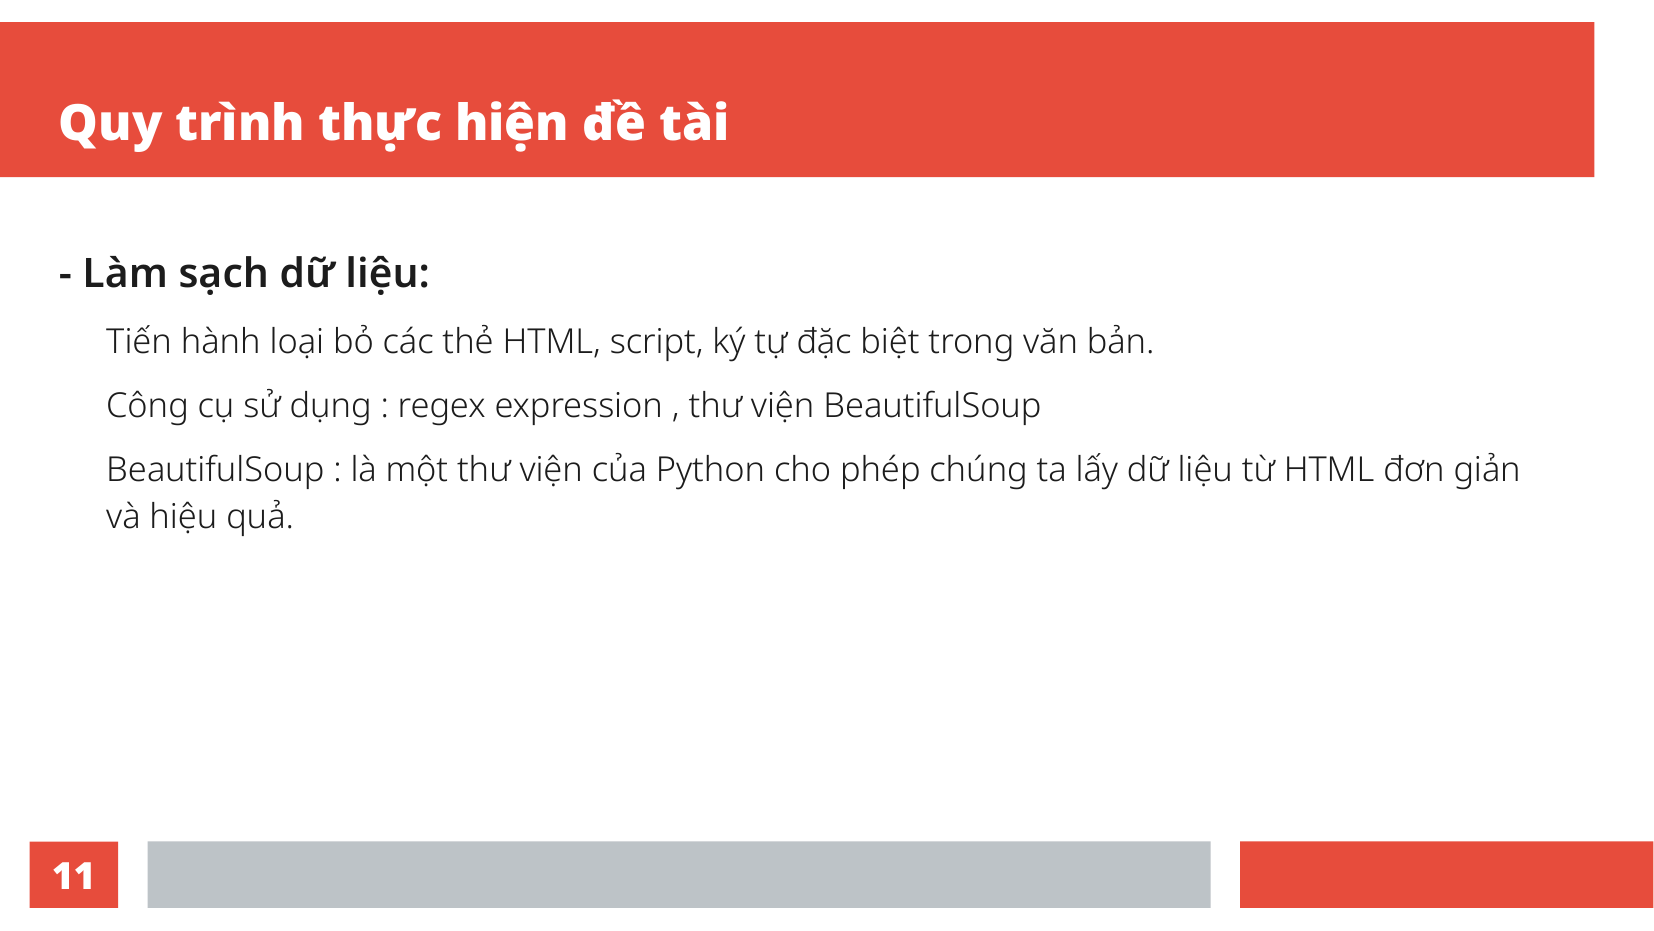

# Quy trình thực hiện đề tài
- Làm sạch dữ liệu:
Tiến hành loại bỏ các thẻ HTML, script, ký tự đặc biệt trong văn bản.
Công cụ sử dụng : regex expression , thư viện BeautifulSoup
BeautifulSoup : là một thư viện của Python cho phép chúng ta lấy dữ liệu từ HTML đơn giản và hiệu quả.
11